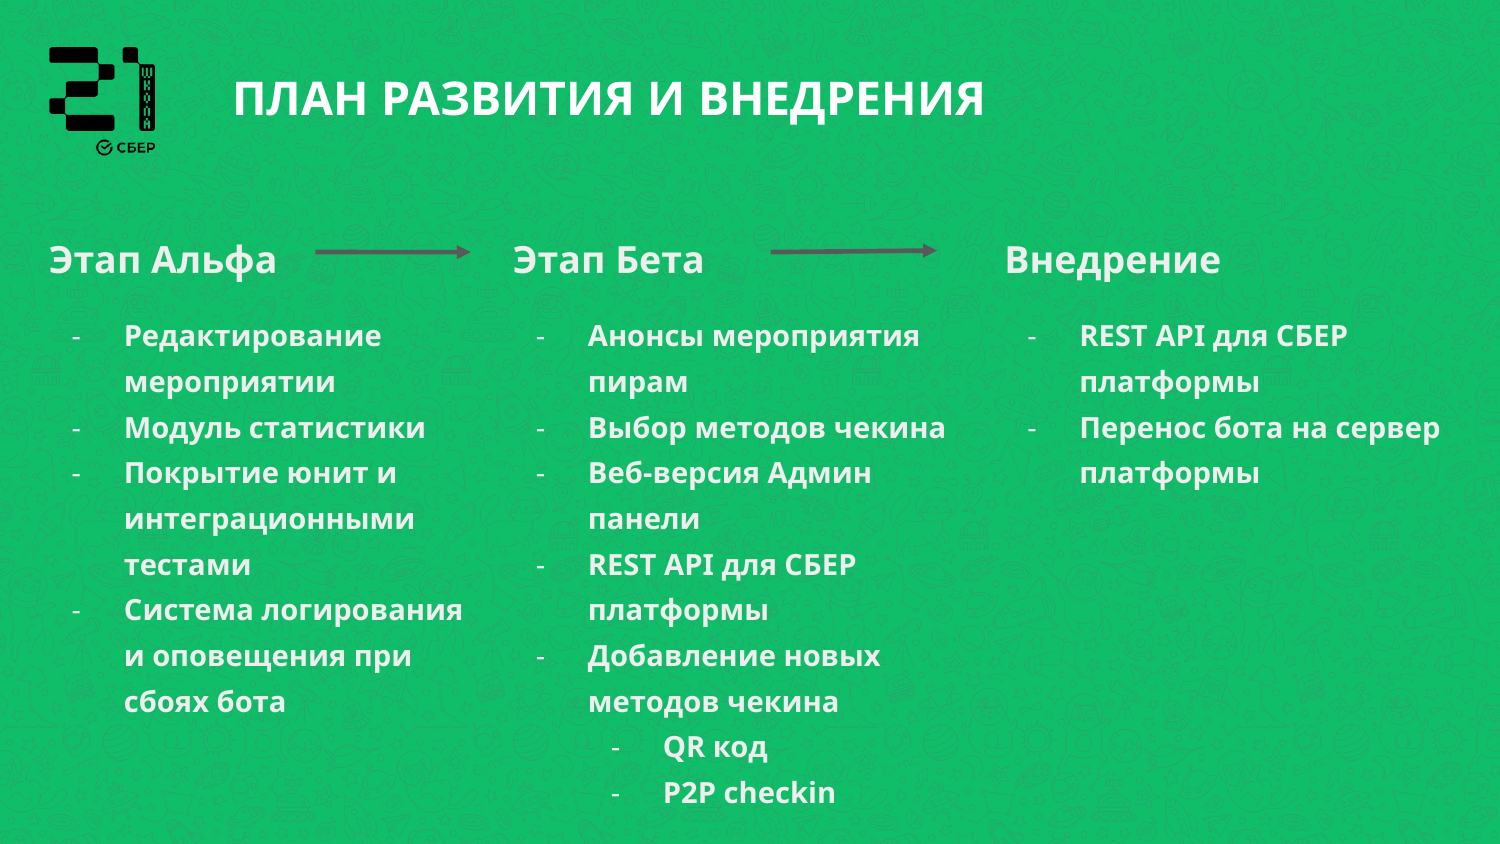

# ПЛАН РАЗВИТИЯ И ВНЕДРЕНИЯ
Этап Альфа
Редактирование мероприятии
Модуль статистики
Покрытие юнит и интеграционными тестами
Система логирования и оповещения при сбоях бота
Этап Бета
Анонсы мероприятия пирам
Выбор методов чекина
Веб-версия Админ панели
REST API для СБЕР платформы
Добавление новых методов чекина
QR код
P2P checkin
Внедрение
REST API для СБЕР платформы
Перенос бота на сервер платформы